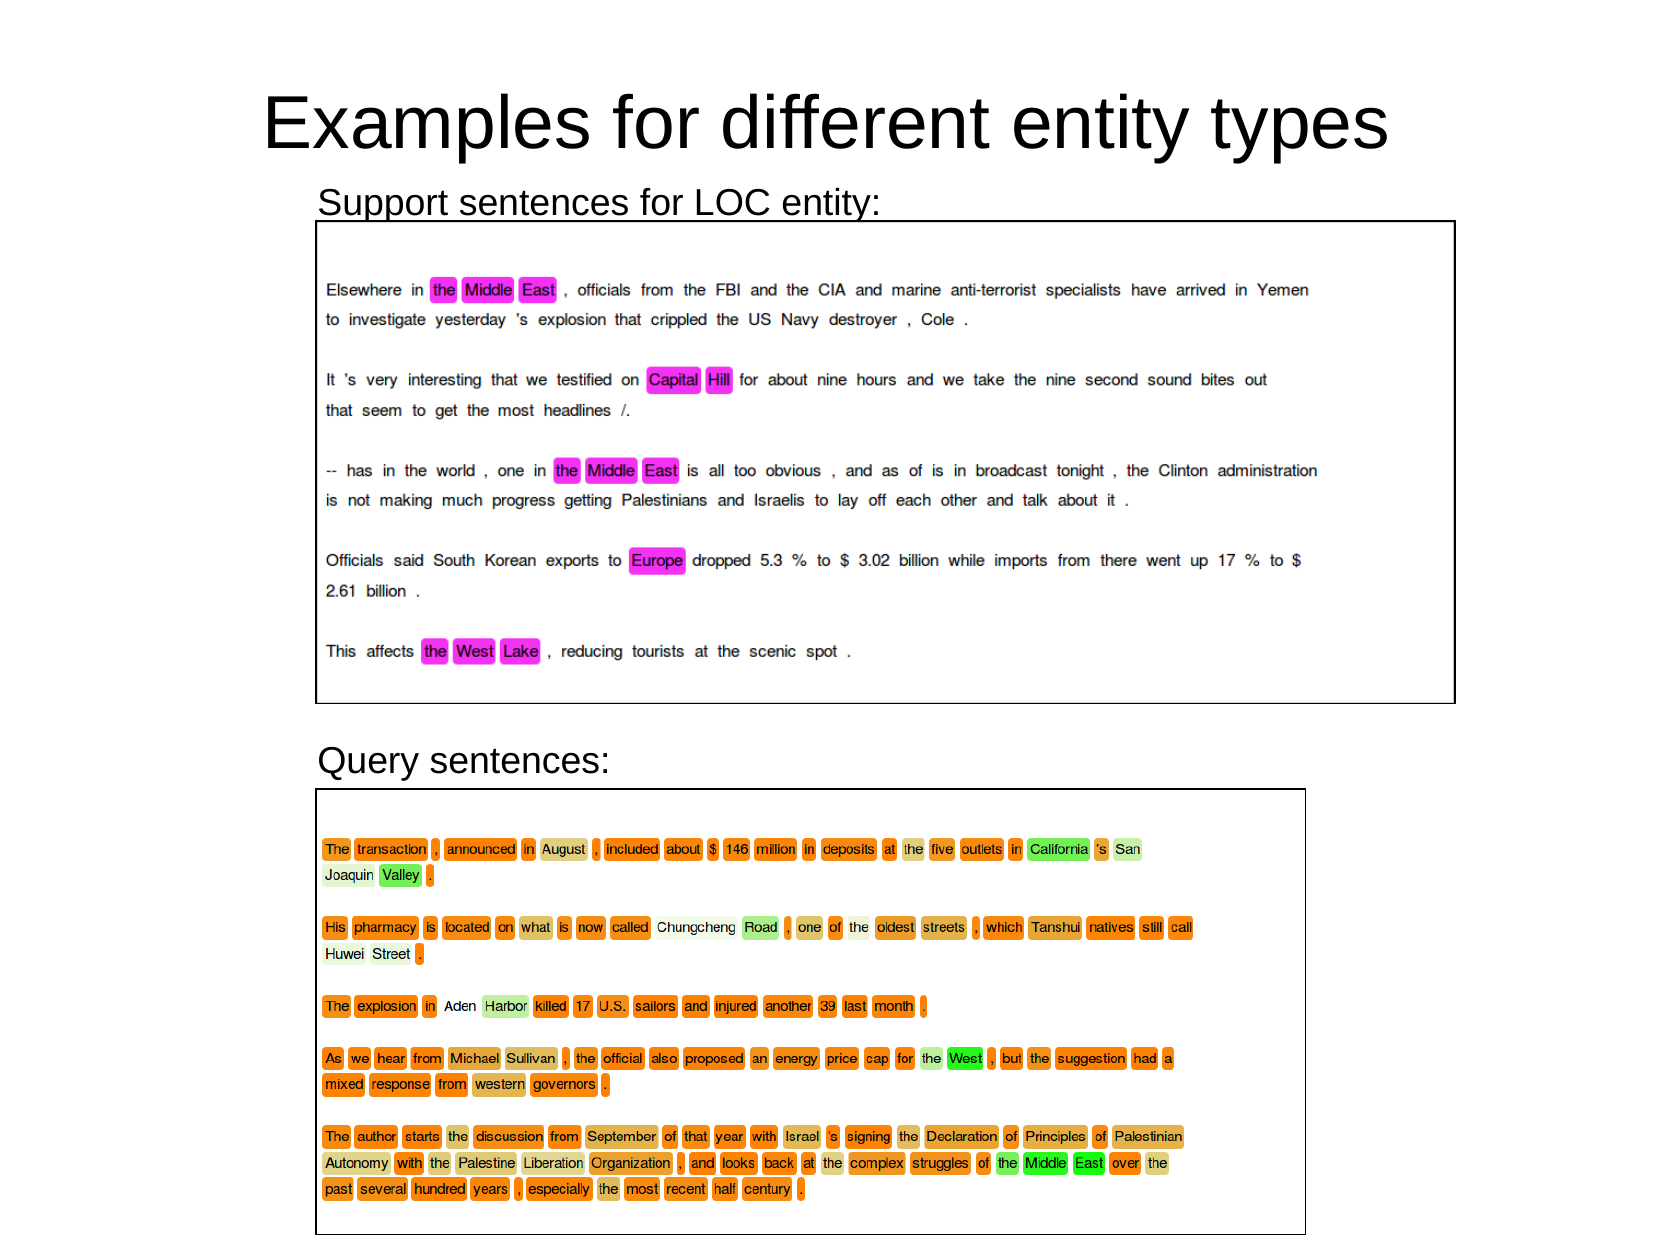

# Examples for different entity types
Support sentences for LOC entity:
Query sentences: